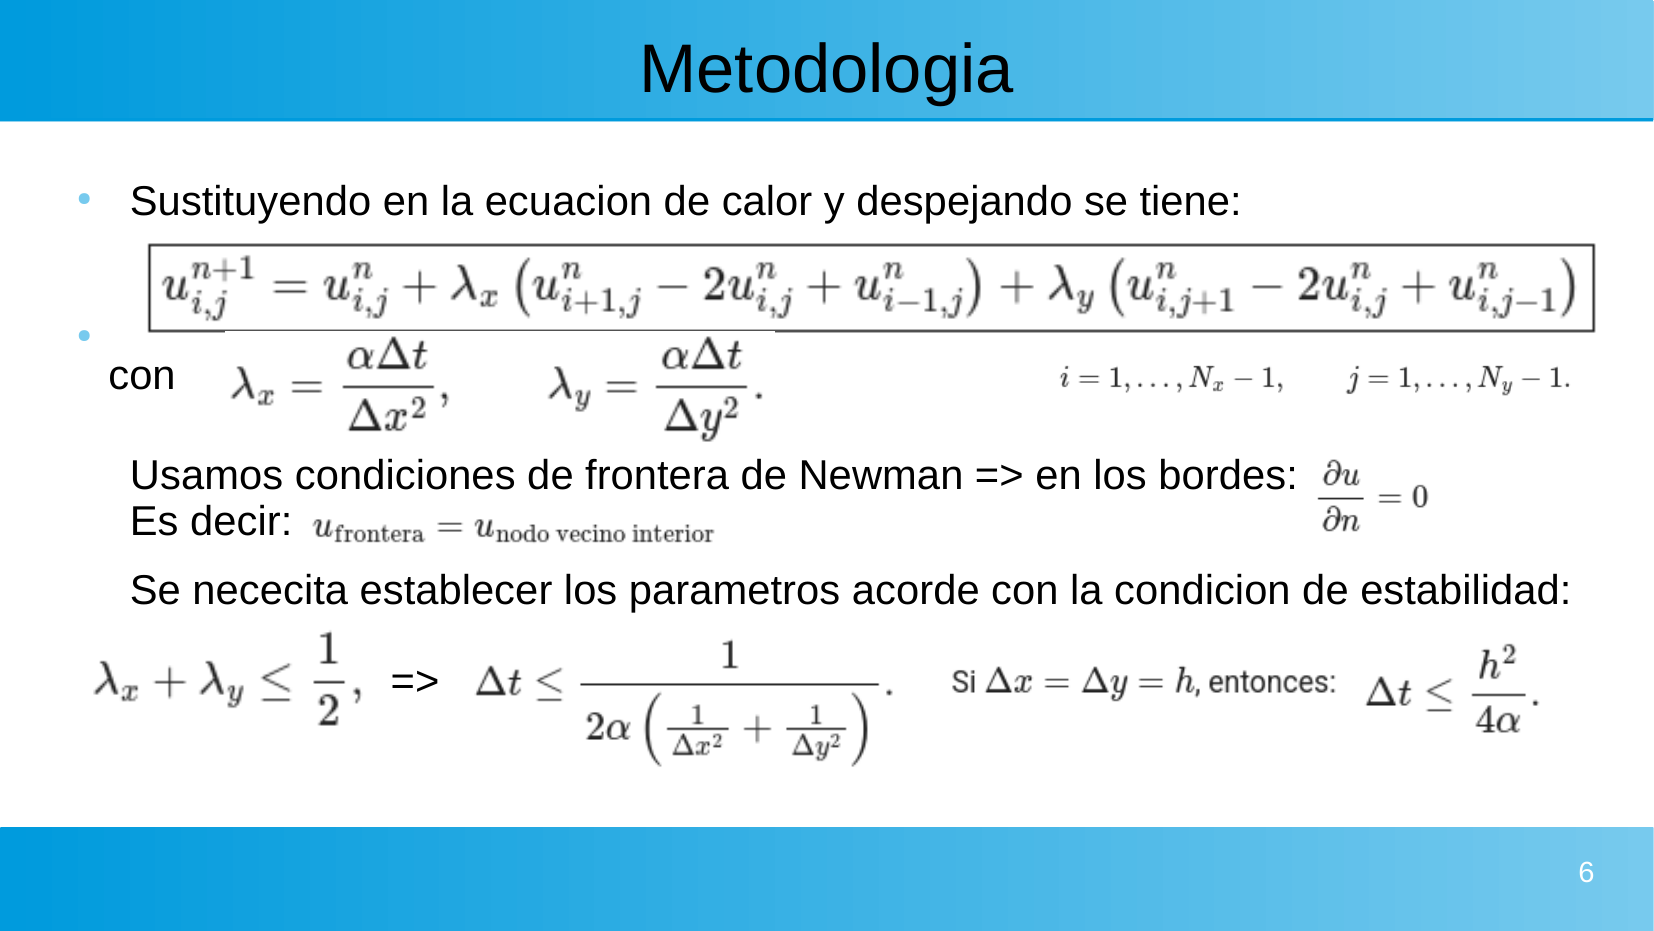

# Metodologia
Sustituyendo en la ecuacion de calor y despejando se tiene:
Usamos condiciones de frontera de Newman => en los bordes:
Es decir:
Se nececita establecer los parametros acorde con la condicion de estabilidad:
con
=>
6